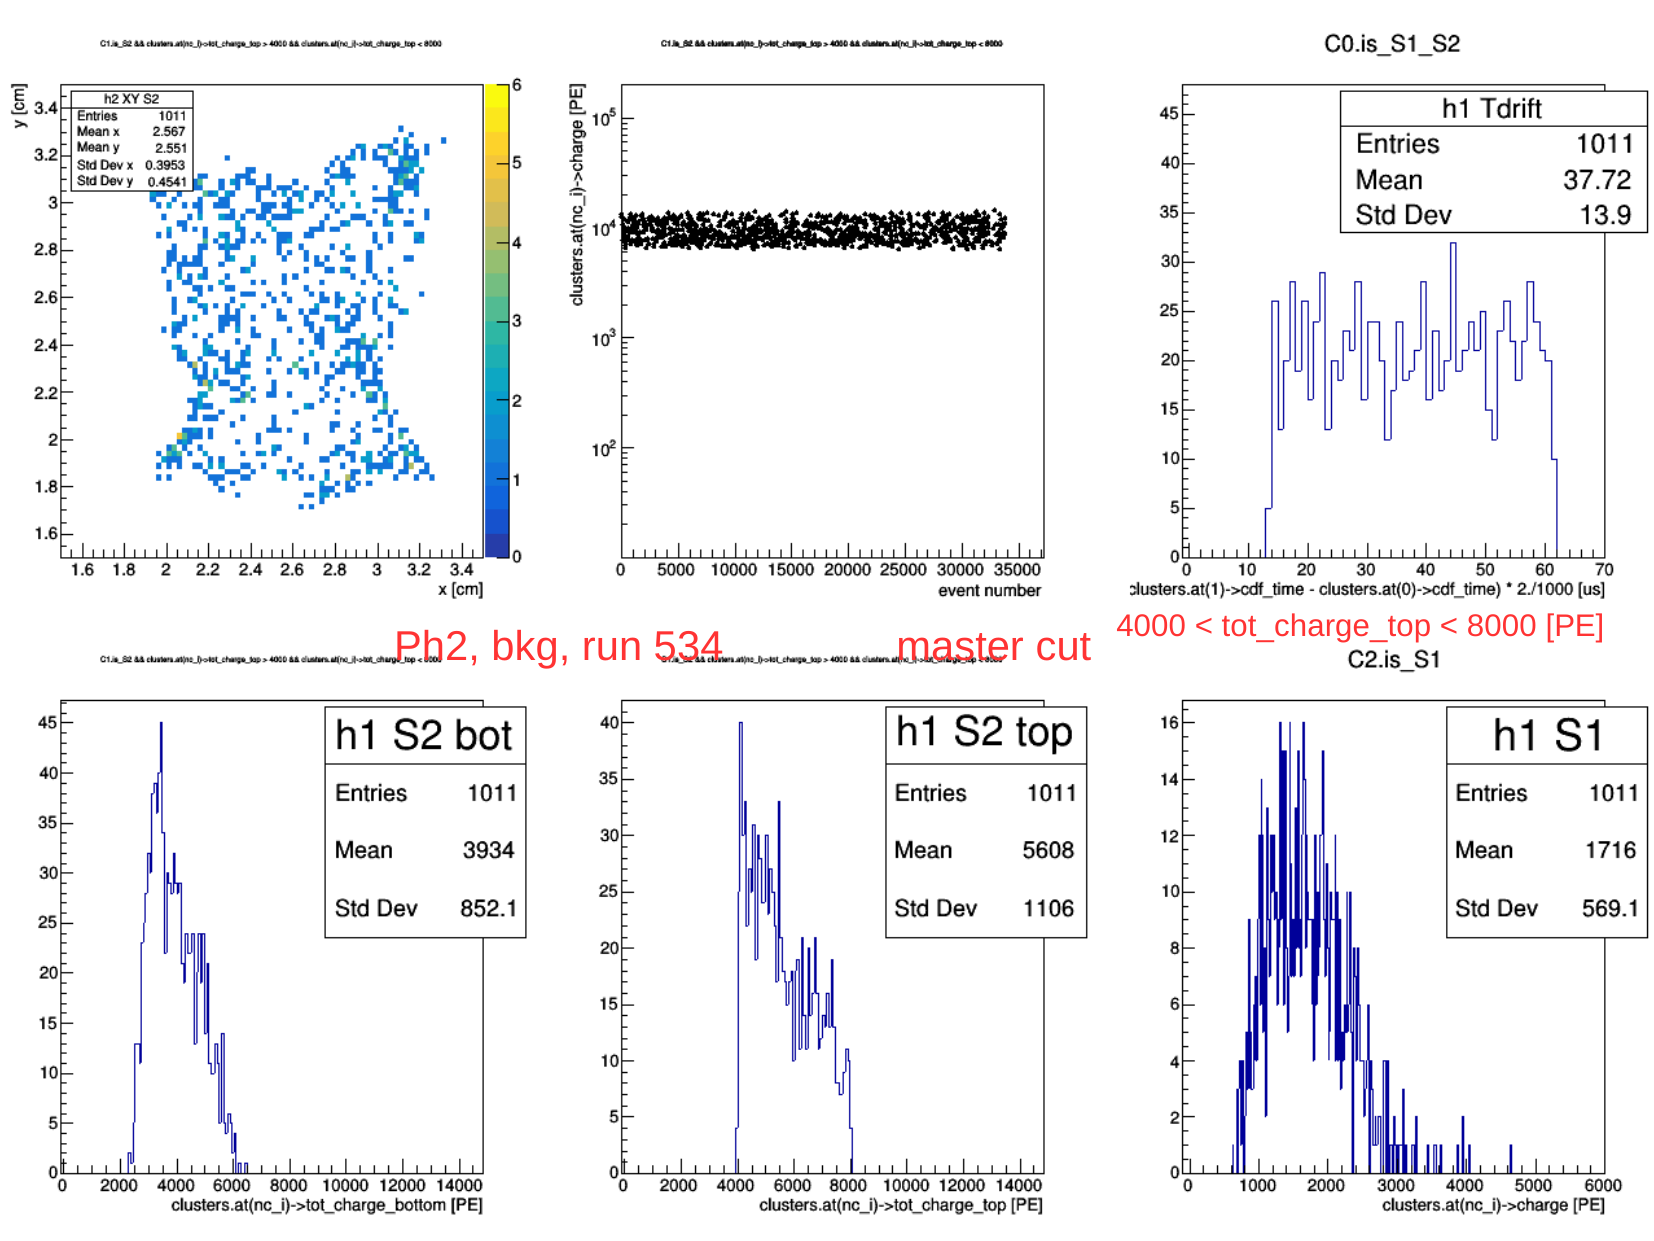

4000 < tot_charge_top < 8000 [PE]
Ph2, bkg, run 534
master cut